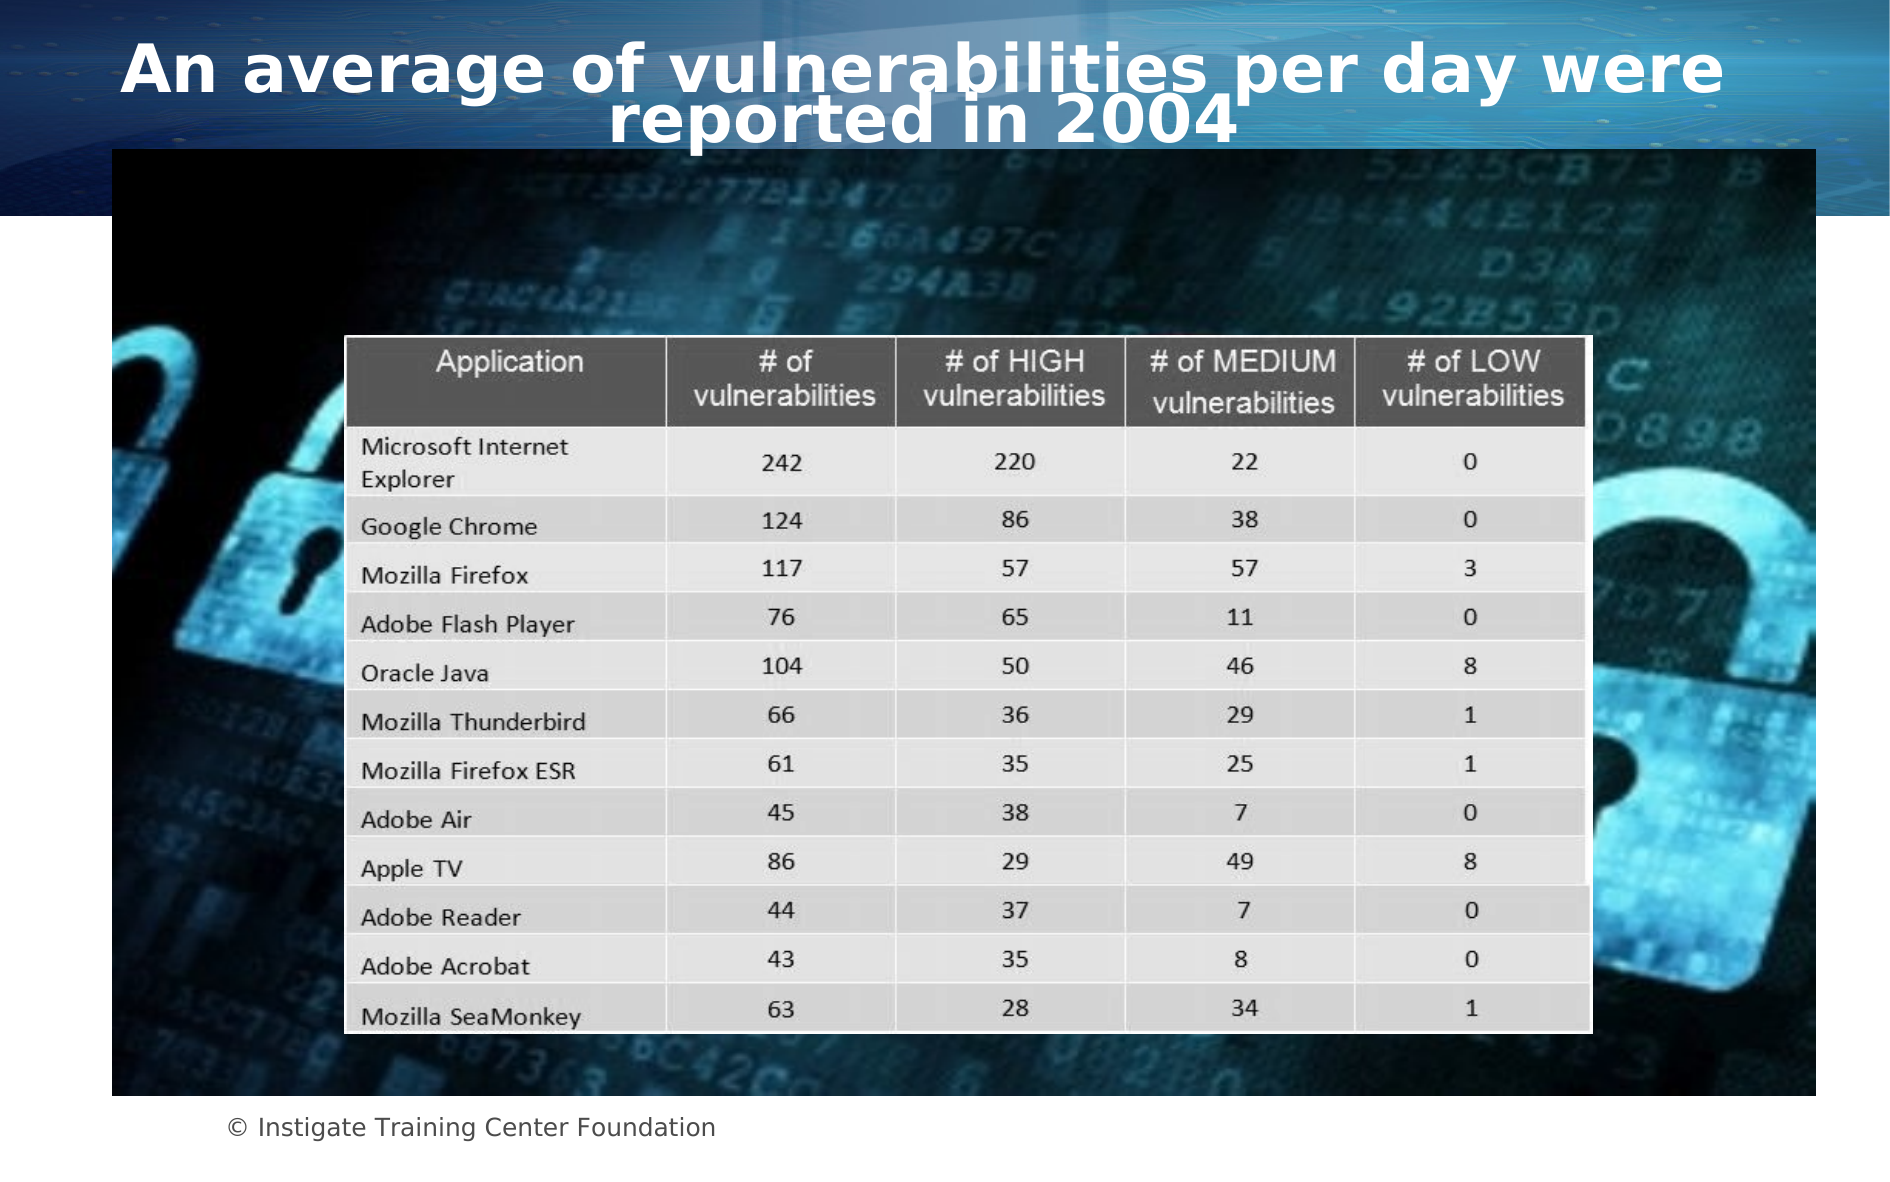

# An average of vulnerabilities per day were reported in 2004